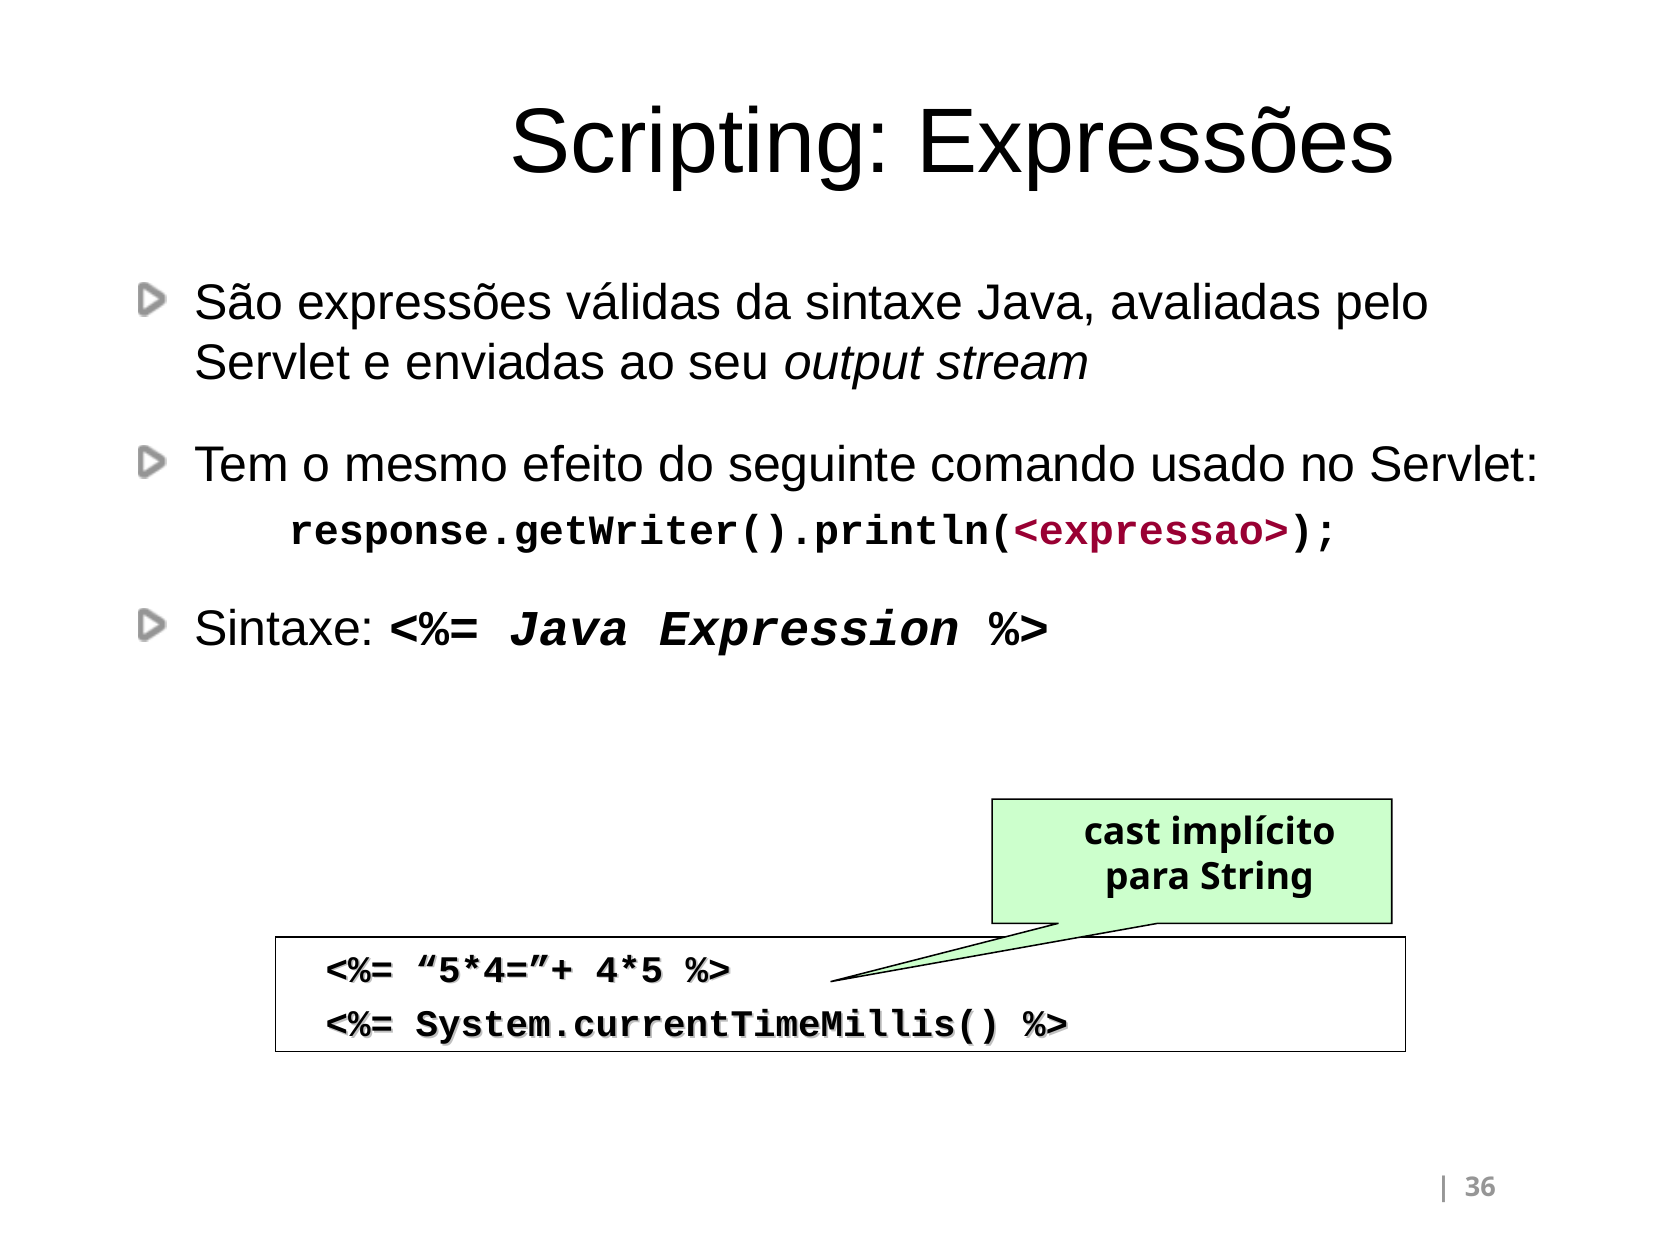

# Scripting: Expressões
São expressões válidas da sintaxe Java, avaliadas pelo Servlet e enviadas ao seu output stream
Tem o mesmo efeito do seguinte comando usado no Servlet:
 response.getWriter().println(<expressao>);
Sintaxe: <%= Java Expression %>
cast implícito para String
<%= “5*4=”+ 4*5 %>
<%= System.currentTimeMillis() %>